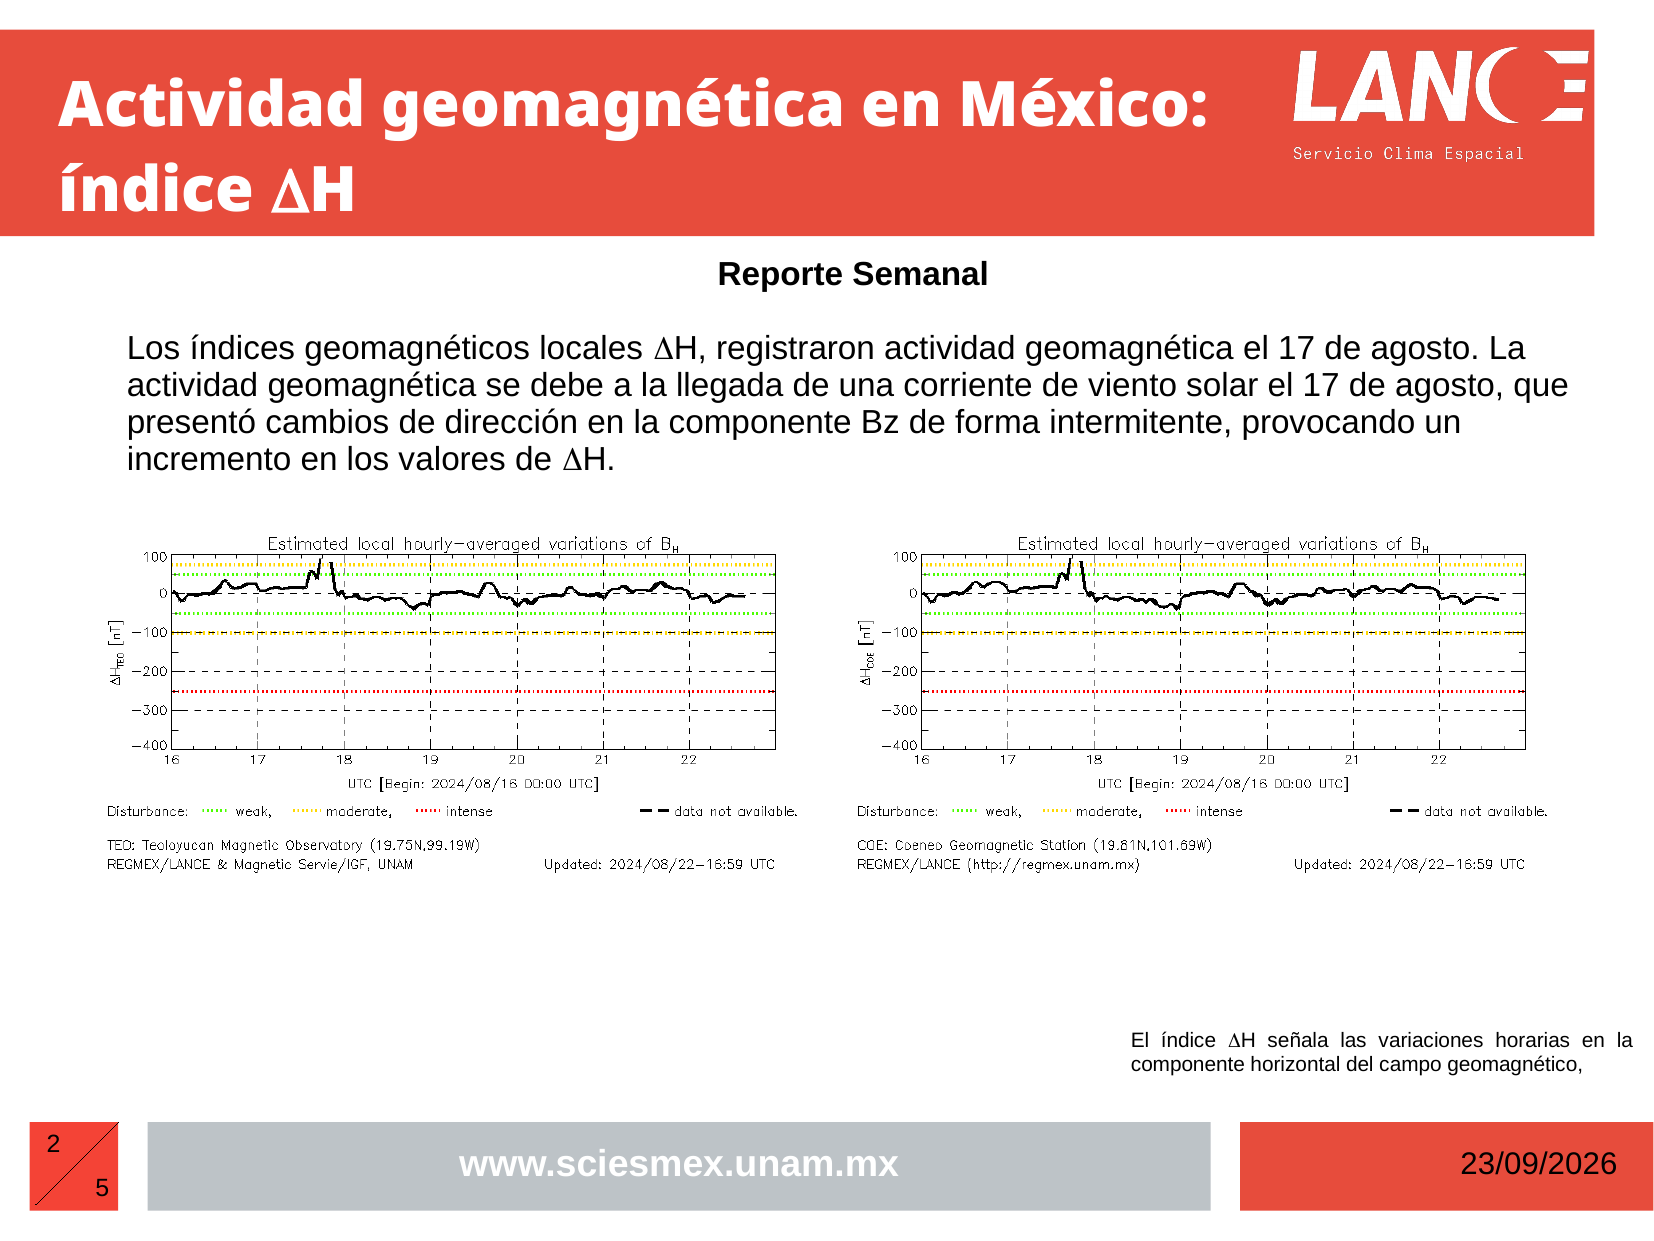

# Actividad geomagnética en México: índice DH
Reporte Semanal
Los índices geomagnéticos locales DH, registraron actividad geomagnética el 17 de agosto. La actividad geomagnética se debe a la llegada de una corriente de viento solar el 17 de agosto, que presentó cambios de dirección en la componente Bz de forma intermitente, provocando un incremento en los valores de DH.
El índice DH señala las variaciones horarias en la componente horizontal del campo geomagnético,
www.sciesmex.unam.mx
5